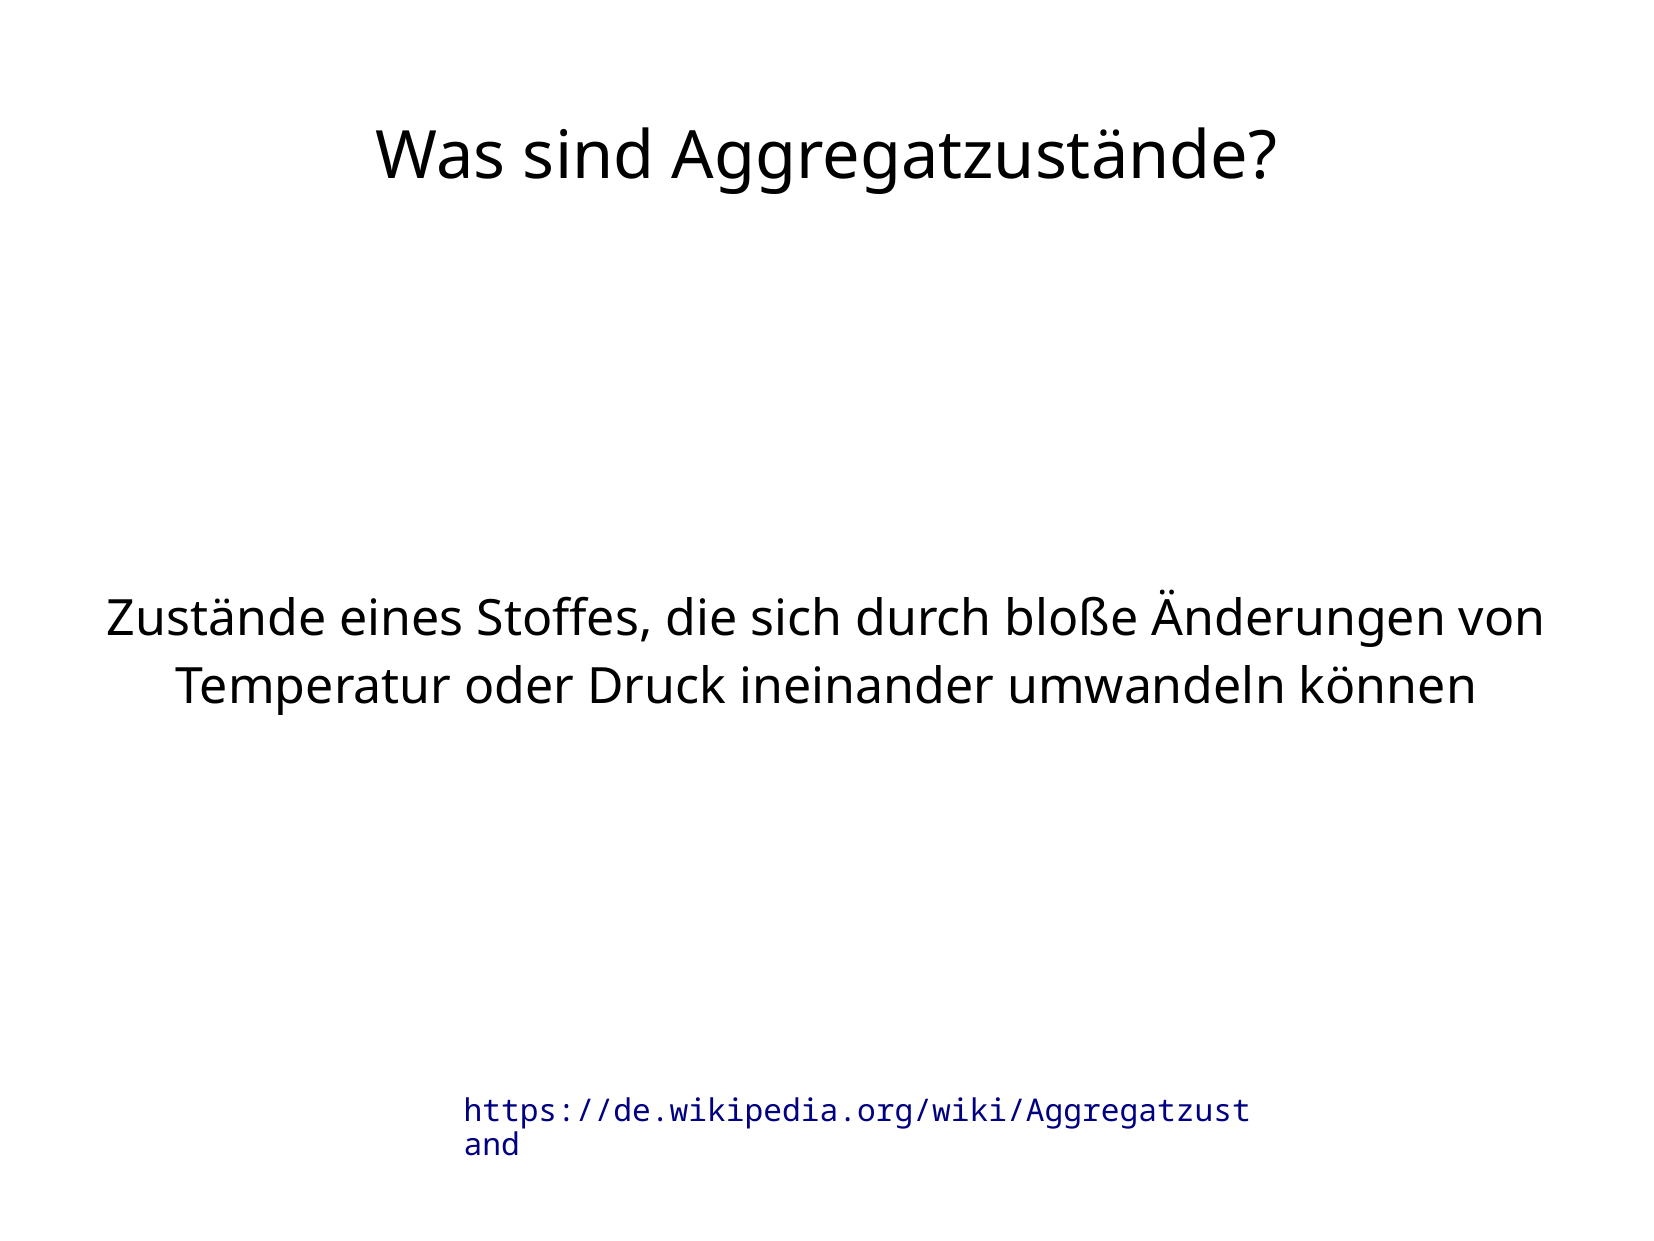

# Was sind Aggregatzustände?
Zustände eines Stoffes, die sich durch bloße Änderungen von Temperatur oder Druck ineinander umwandeln können
https://de.wikipedia.org/wiki/Aggregatzustand